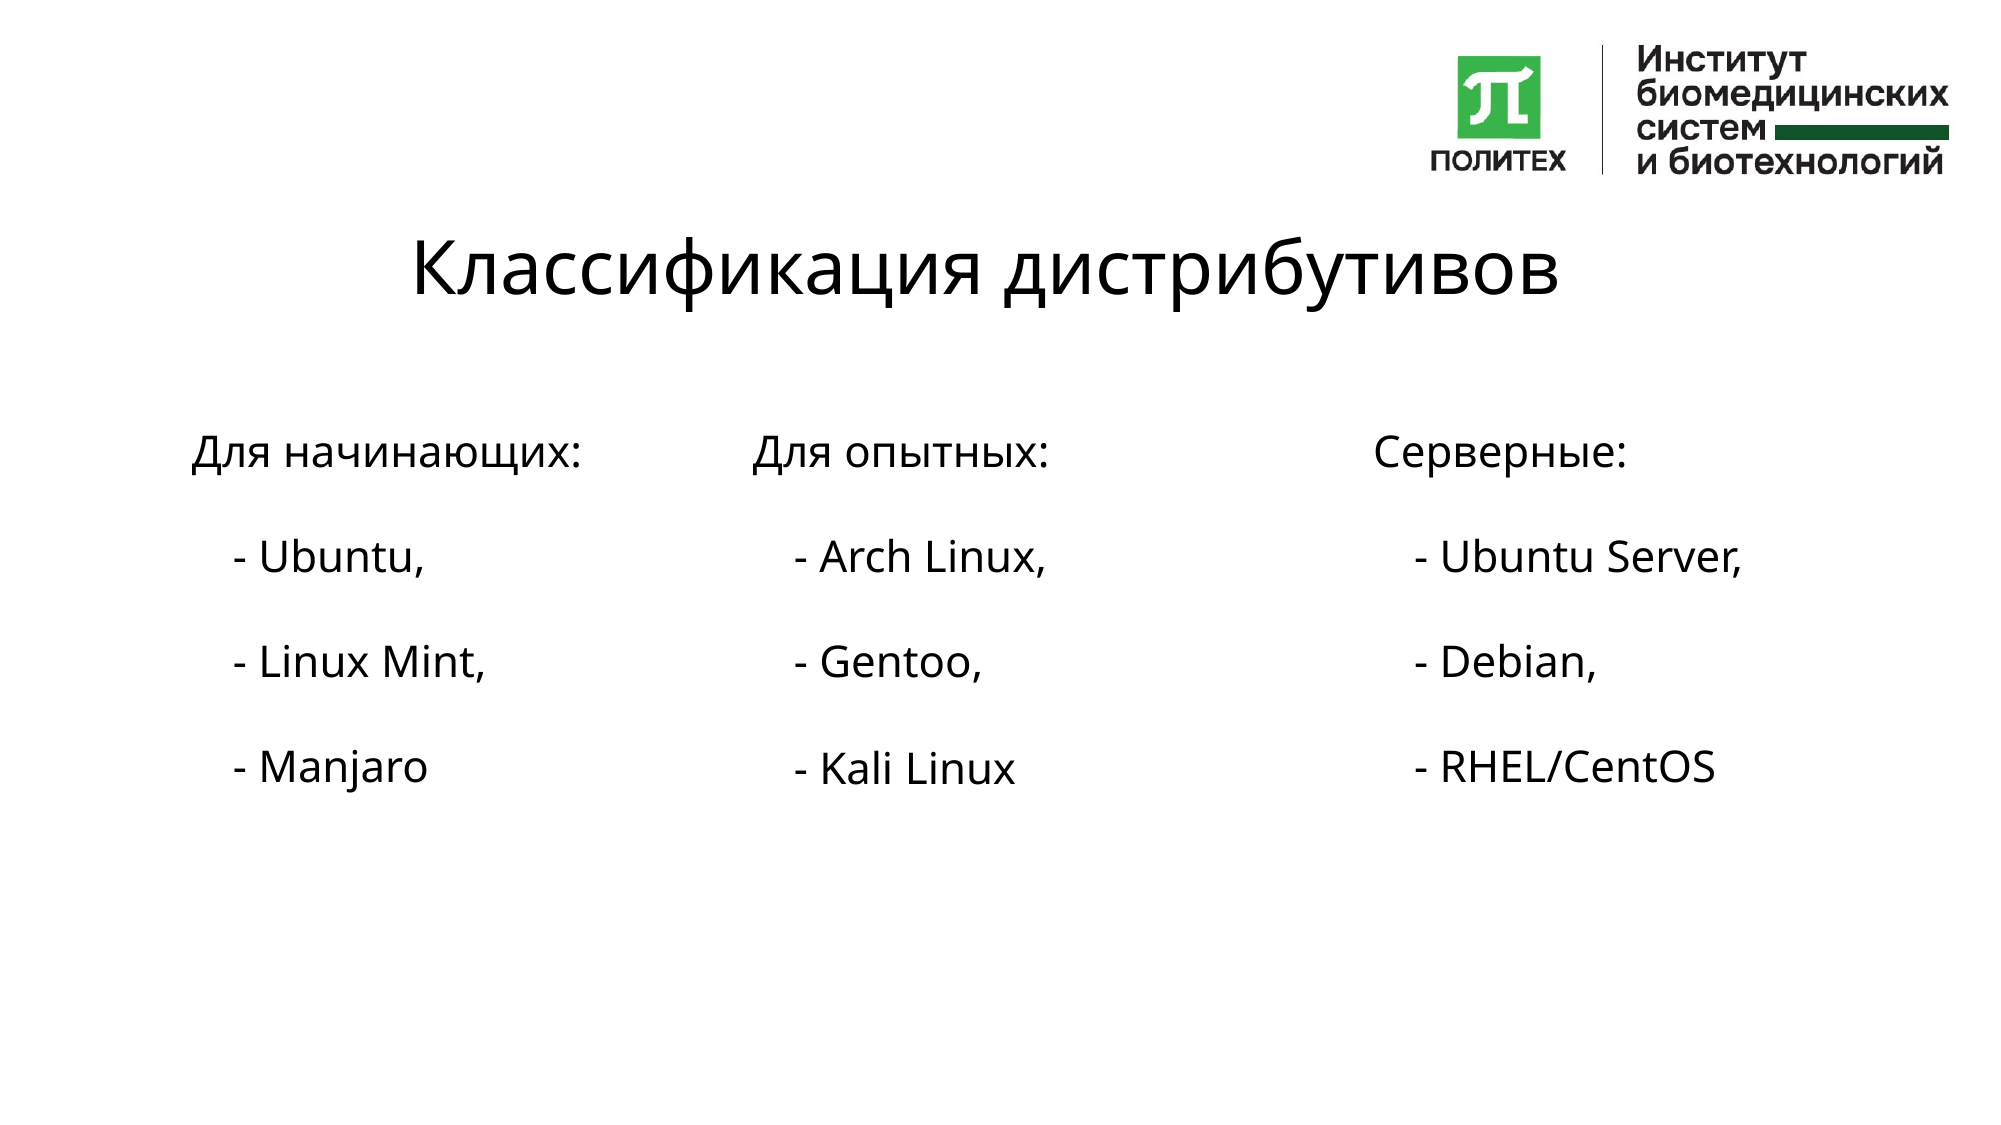

Классификация дистрибутивов
Для начинающих:
 - Ubuntu,
 - Linux Mint,
 - Manjaro
Для опытных:
 - Arch Linux,
 - Gentoo,
 - Kali Linux
Серверные:
 - Ubuntu Server,
 - Debian,
 - RHEL/CentOS